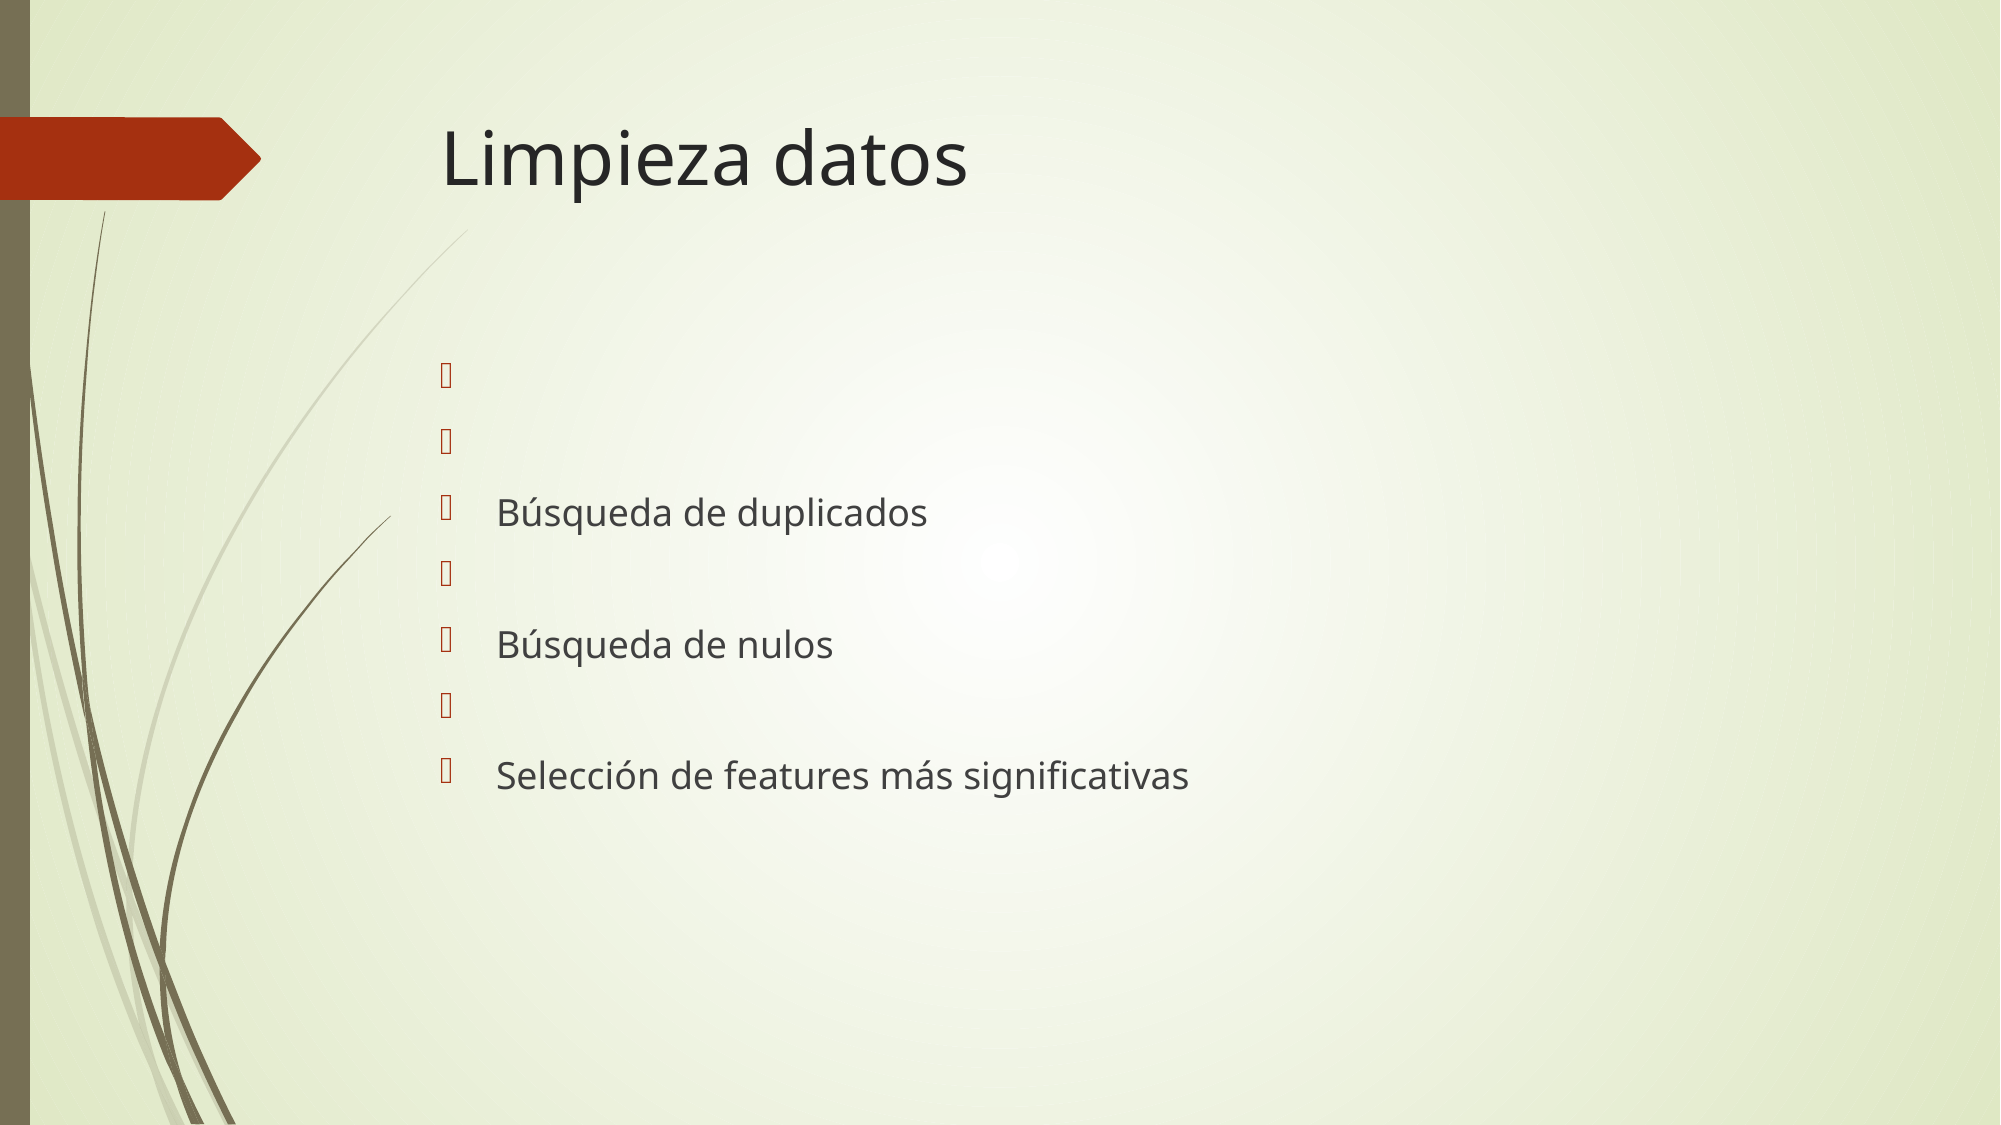

# Limpieza datos
Búsqueda de duplicados
Búsqueda de nulos
Selección de features más significativas